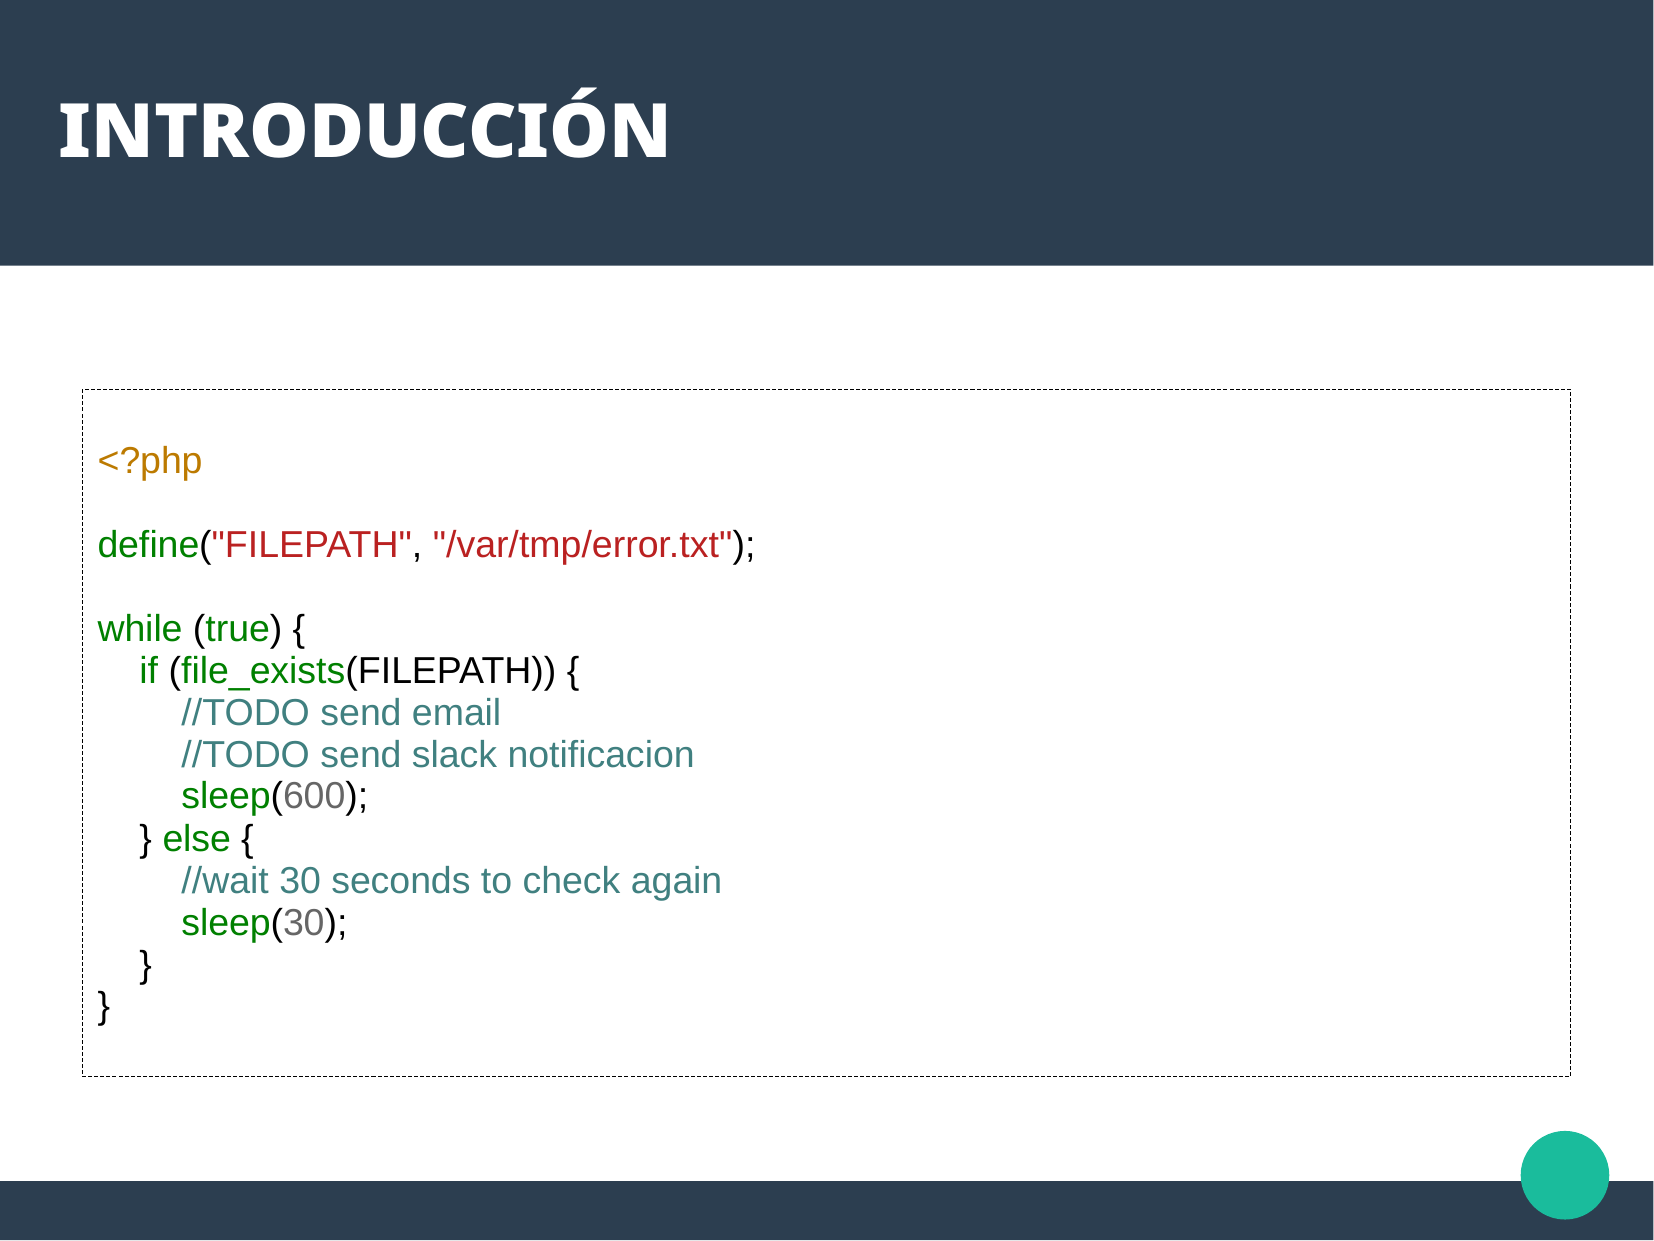

# INTRODUCCIÓN
<?php
define("FILEPATH", "/var/tmp/error.txt");
while (true) {
 if (file_exists(FILEPATH)) {
 //TODO send email
 //TODO send slack notificacion
 sleep(600);
 } else {
 //wait 30 seconds to check again
 sleep(30);
 }
}